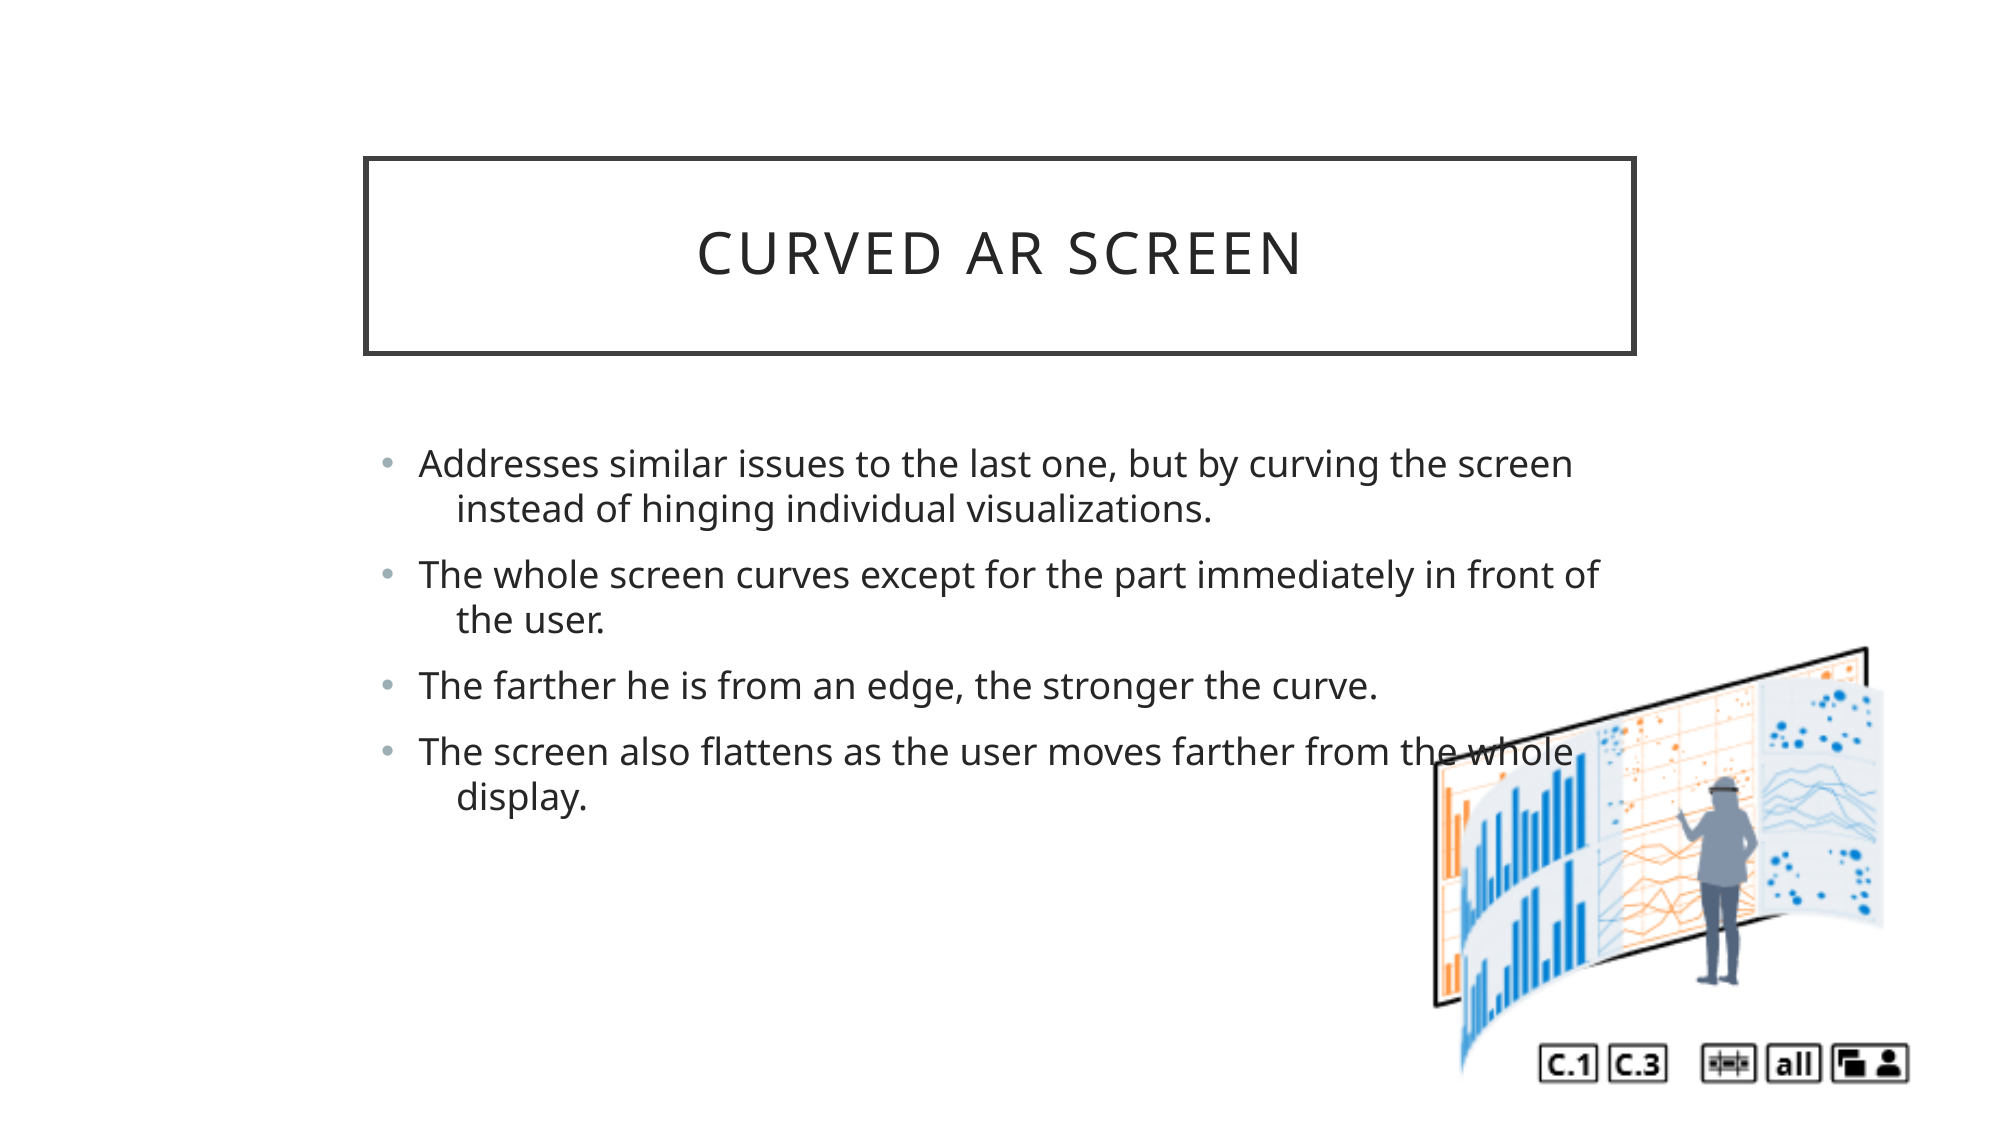

# Curved ar screen
Addresses similar issues to the last one, but by curving the screen instead of hinging individual visualizations.
The whole screen curves except for the part immediately in front of the user.
The farther he is from an edge, the stronger the curve.
The screen also flattens as the user moves farther from the whole display.